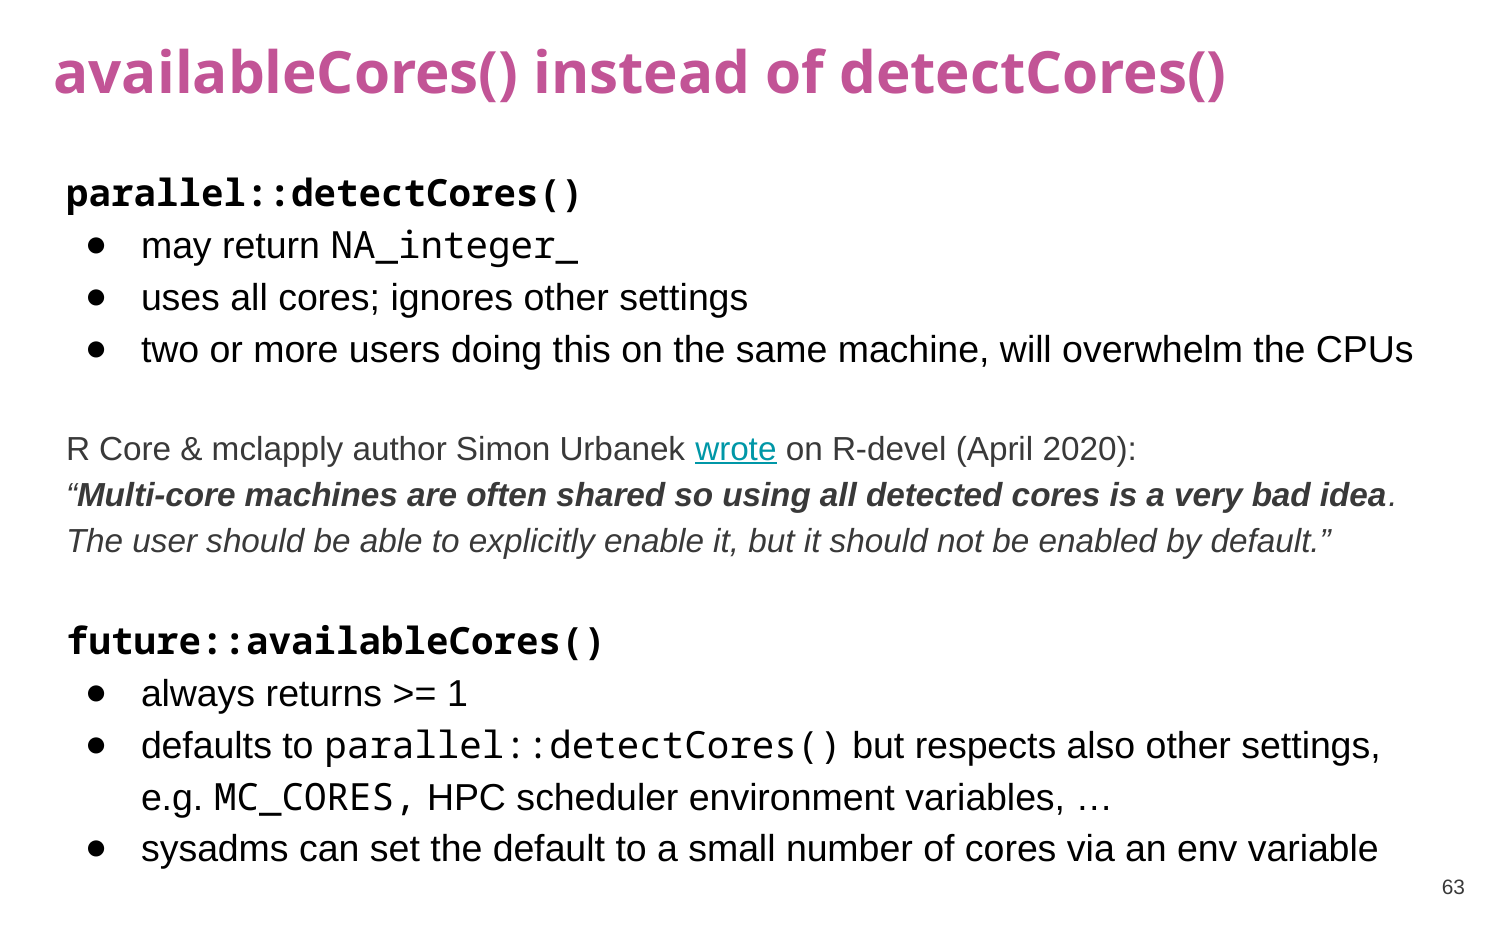

# availableCores() instead of detectCores()
parallel::detectCores()
may return NA_integer_
uses all cores; ignores other settings
two or more users doing this on the same machine, will overwhelm the CPUs
R Core & mclapply author Simon Urbanek wrote on R-devel (April 2020):
“Multi-core machines are often shared so using all detected cores is a very bad idea. The user should be able to explicitly enable it, but it should not be enabled by default.”
future::availableCores()
always returns >= 1
defaults to parallel::detectCores() but respects also other settings, e.g. MC_CORES, HPC scheduler environment variables, …
sysadms can set the default to a small number of cores via an env variable